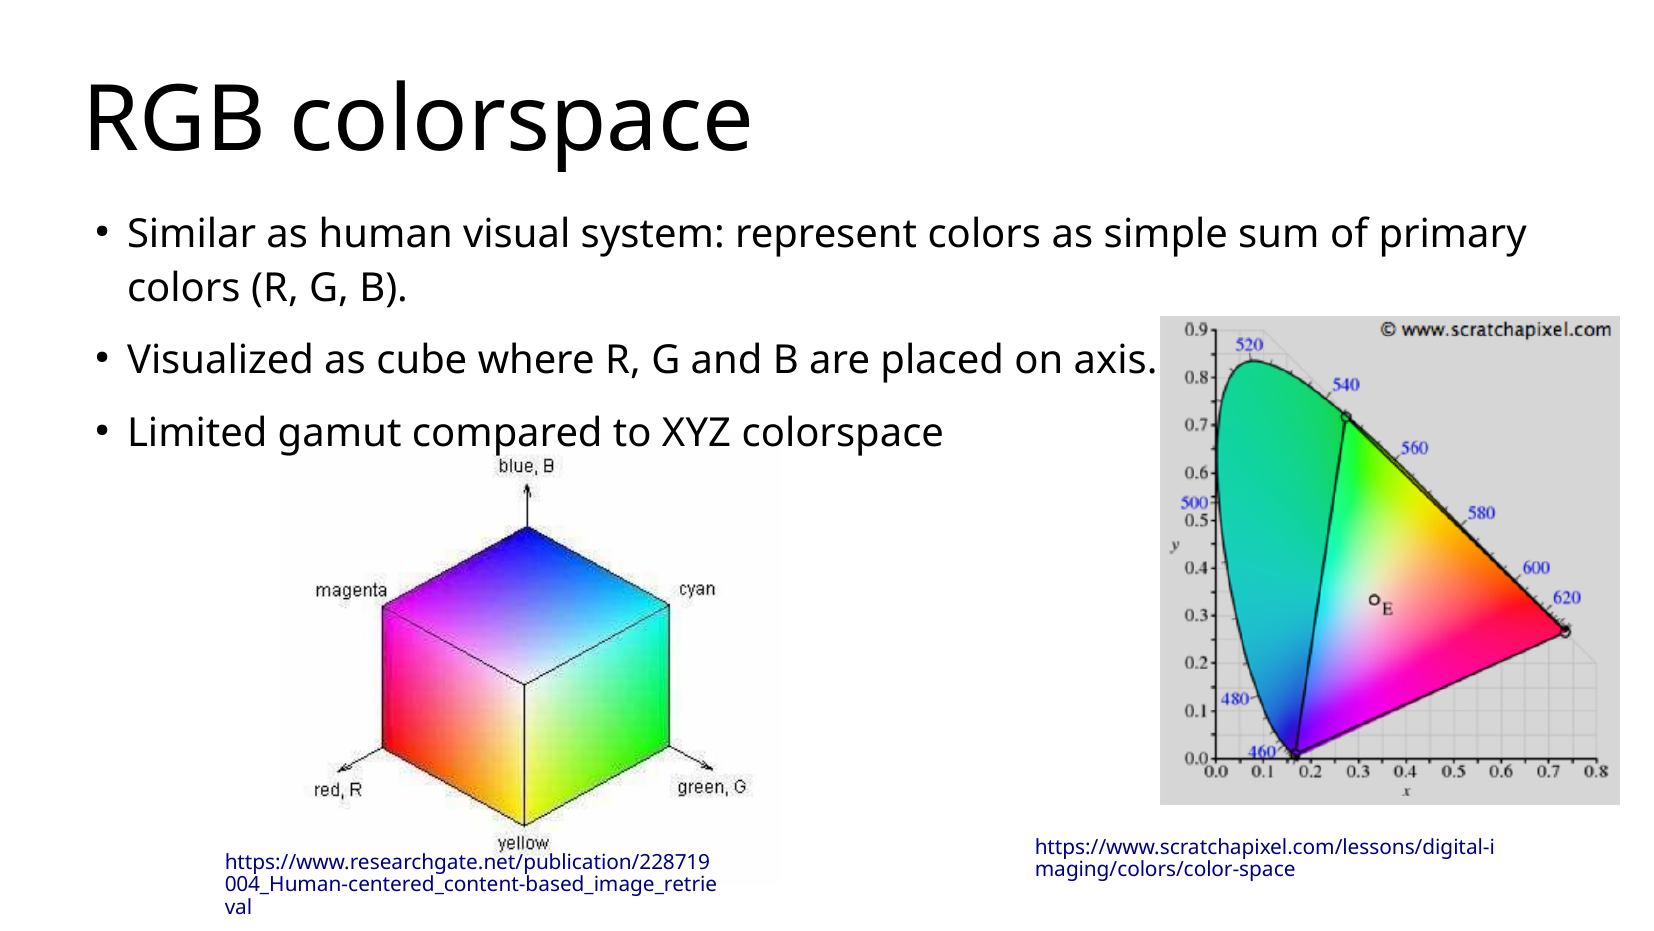

RGB colorspace
# Similar as human visual system: represent colors as simple sum of primary colors (R, G, B).
Visualized as cube where R, G and B are placed on axis.
Limited gamut compared to XYZ colorspace
https://www.scratchapixel.com/lessons/digital-imaging/colors/color-space
https://www.researchgate.net/publication/228719004_Human-centered_content-based_image_retrieval